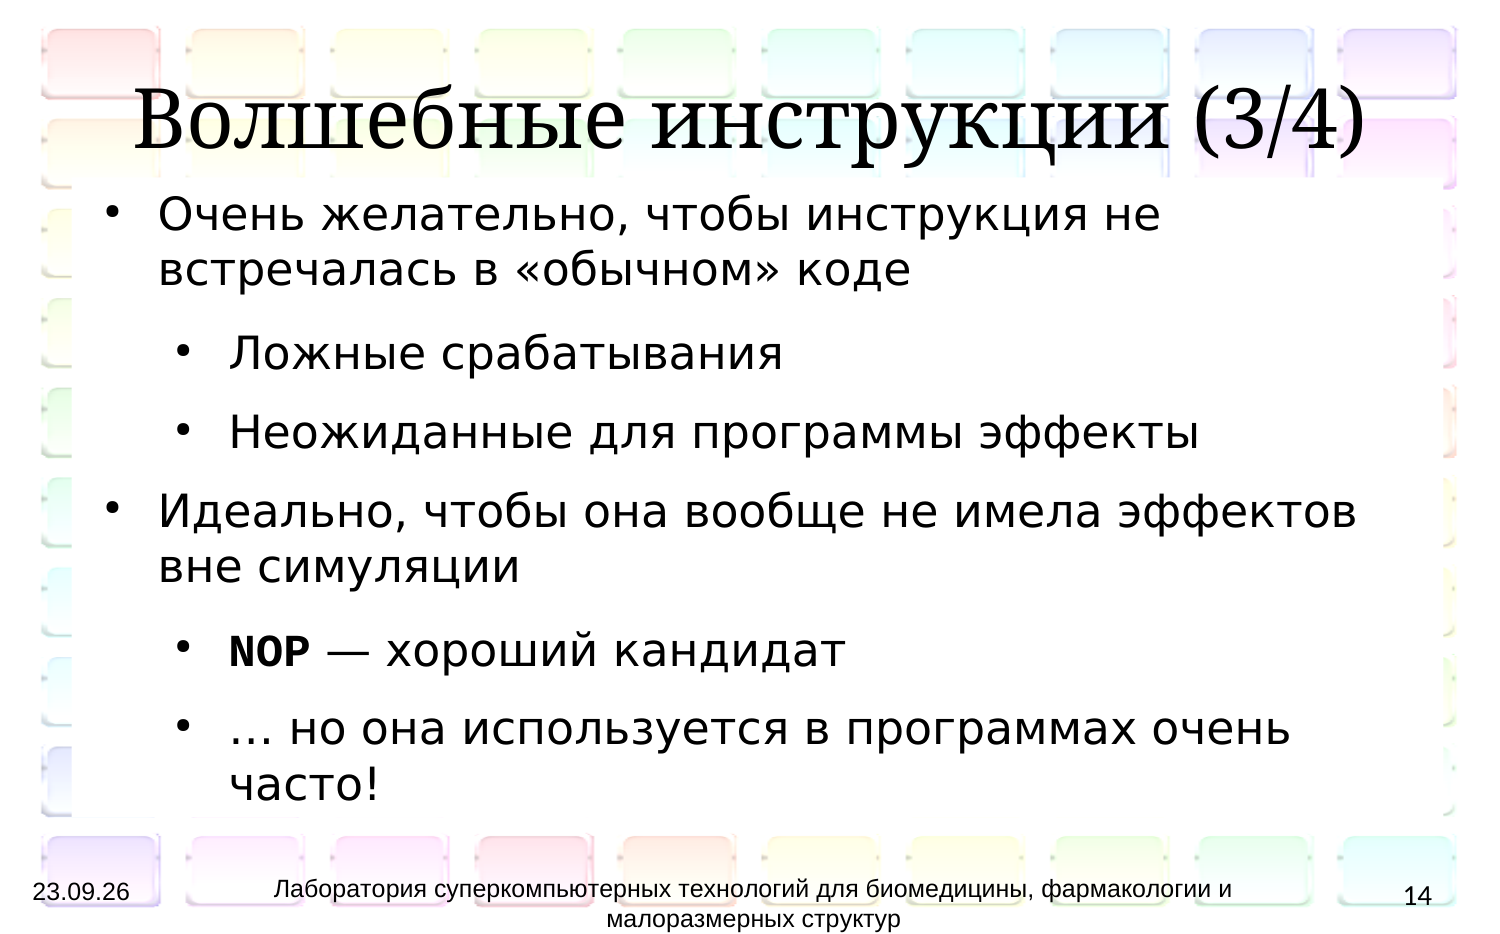

# Волшебные инструкции (3/4)
Очень желательно, чтобы инструкция не встречалась в «обычном» коде
Ложные срабатывания
Неожиданные для программы эффекты
Идеально, чтобы она вообще не имела эффектов вне симуляции
NOP — хороший кандидат
… но она используется в программах очень часто!
Лаборатория суперкомпьютерных технологий для биомедицины, фармакологии и малоразмерных структур